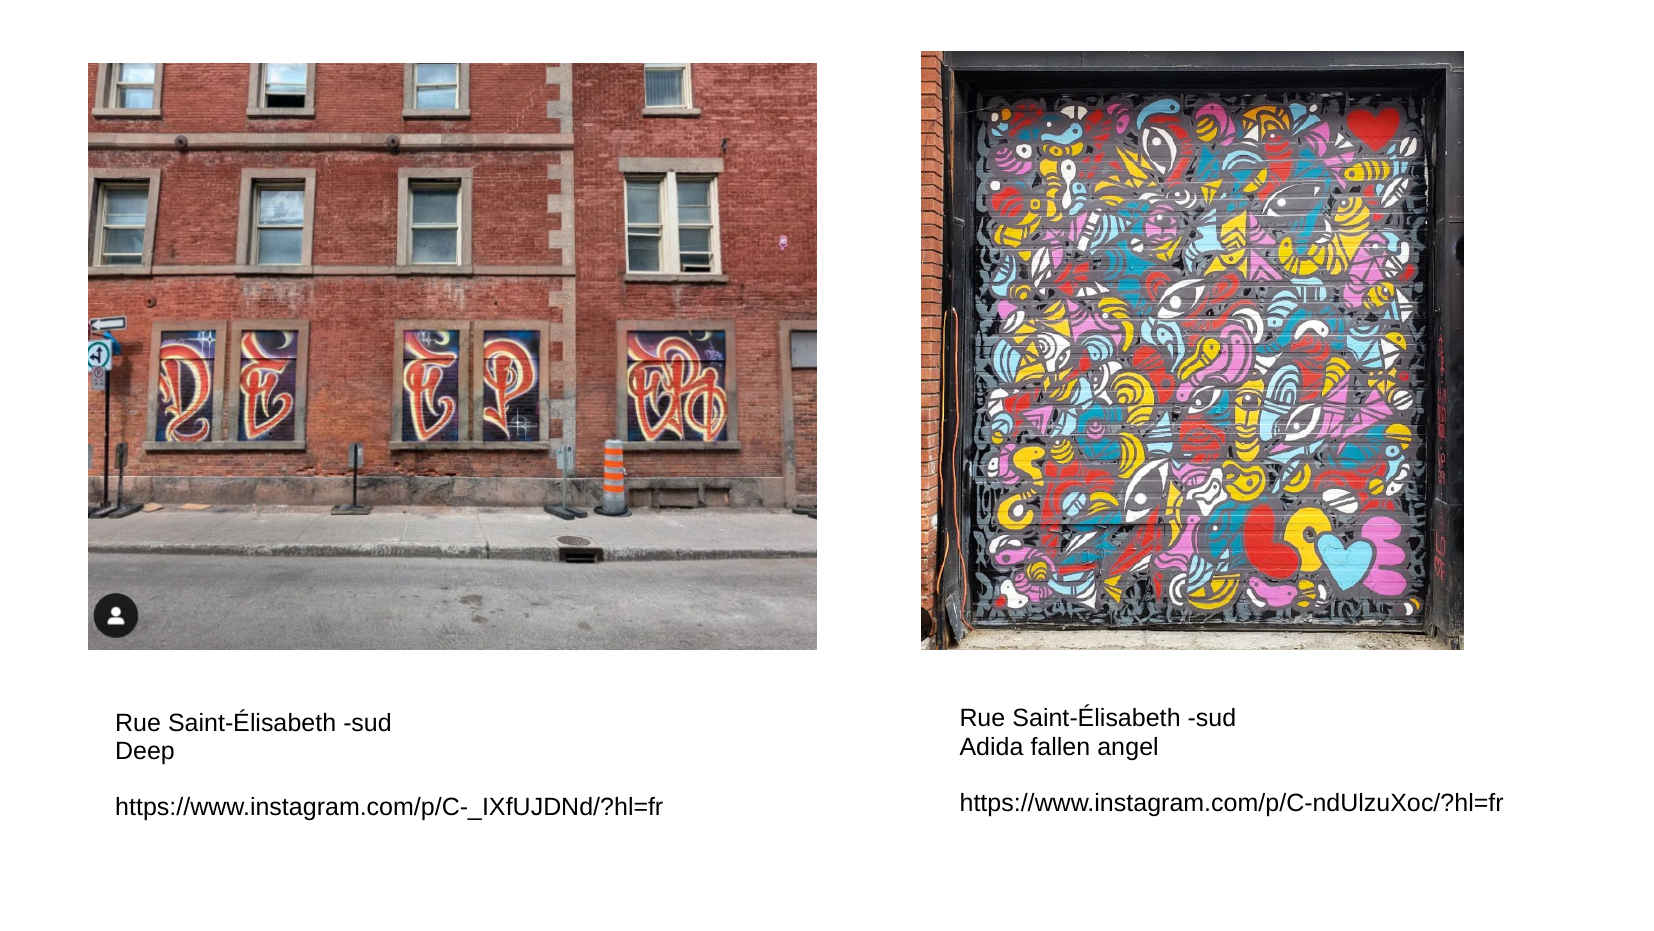

Rue Saint-Élisabeth -sud
Adida fallen angel
https://www.instagram.com/p/C-ndUlzuXoc/?hl=fr
Rue Saint-Élisabeth -sud
Deep
https://www.instagram.com/p/C-_IXfUJDNd/?hl=fr